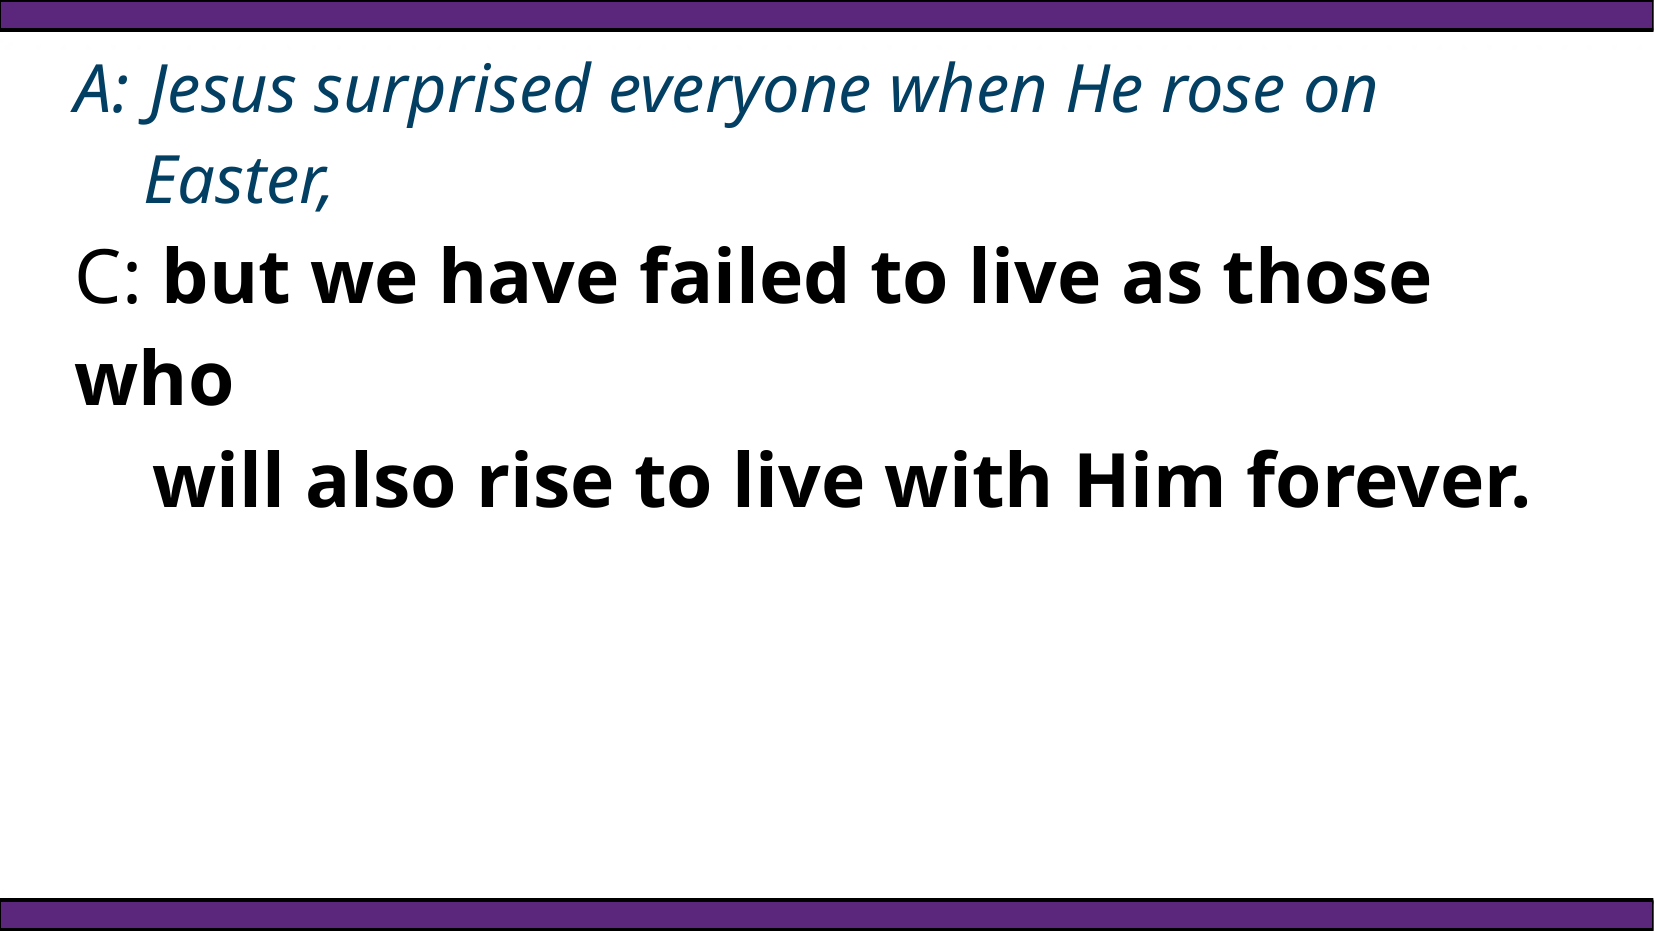

A:	Jesus surprised everyone when He rose on
 Easter,
C: but we have failed to live as those who
 will also rise to live with Him forever.